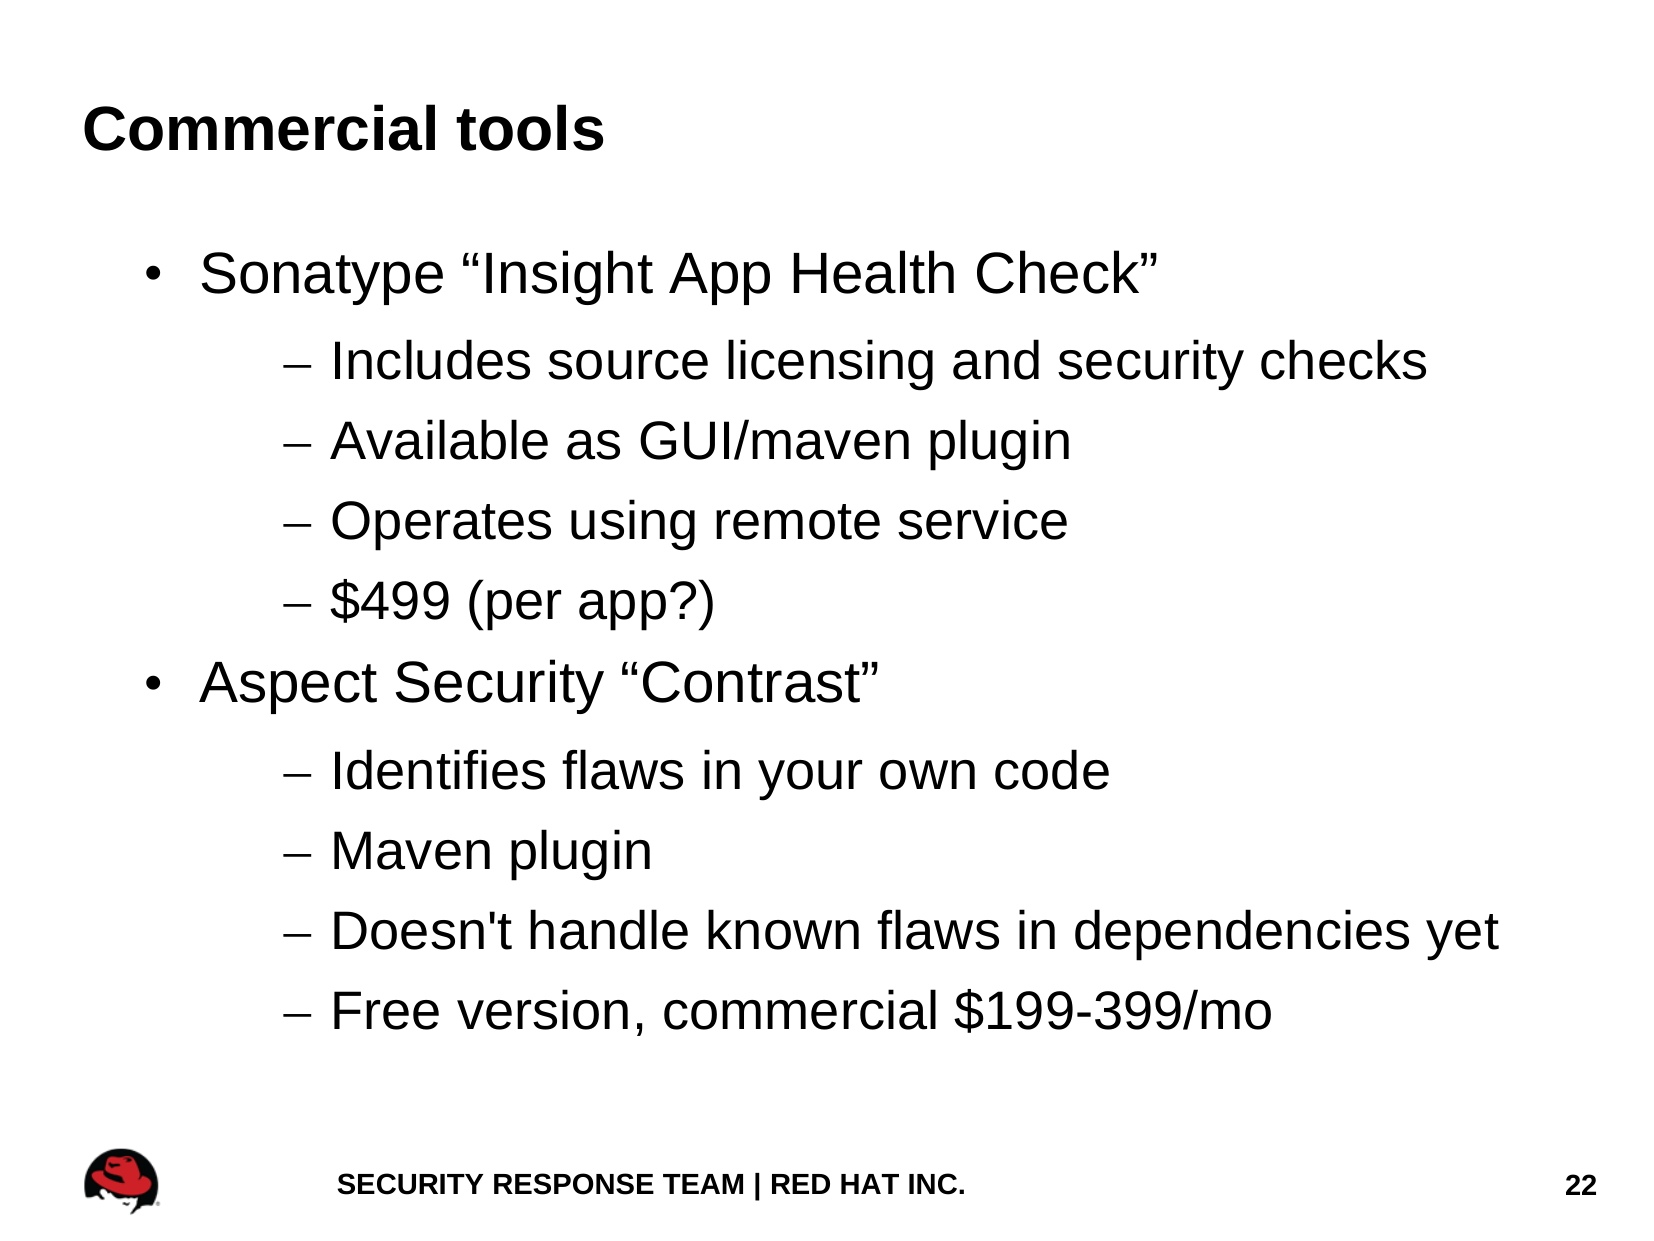

# Commercial tools
Sonatype “Insight App Health Check”
Includes source licensing and security checks
Available as GUI/maven plugin
Operates using remote service
$499 (per app?)
Aspect Security “Contrast”
Identifies flaws in your own code
Maven plugin
Doesn't handle known flaws in dependencies yet
Free version, commercial $199-399/mo